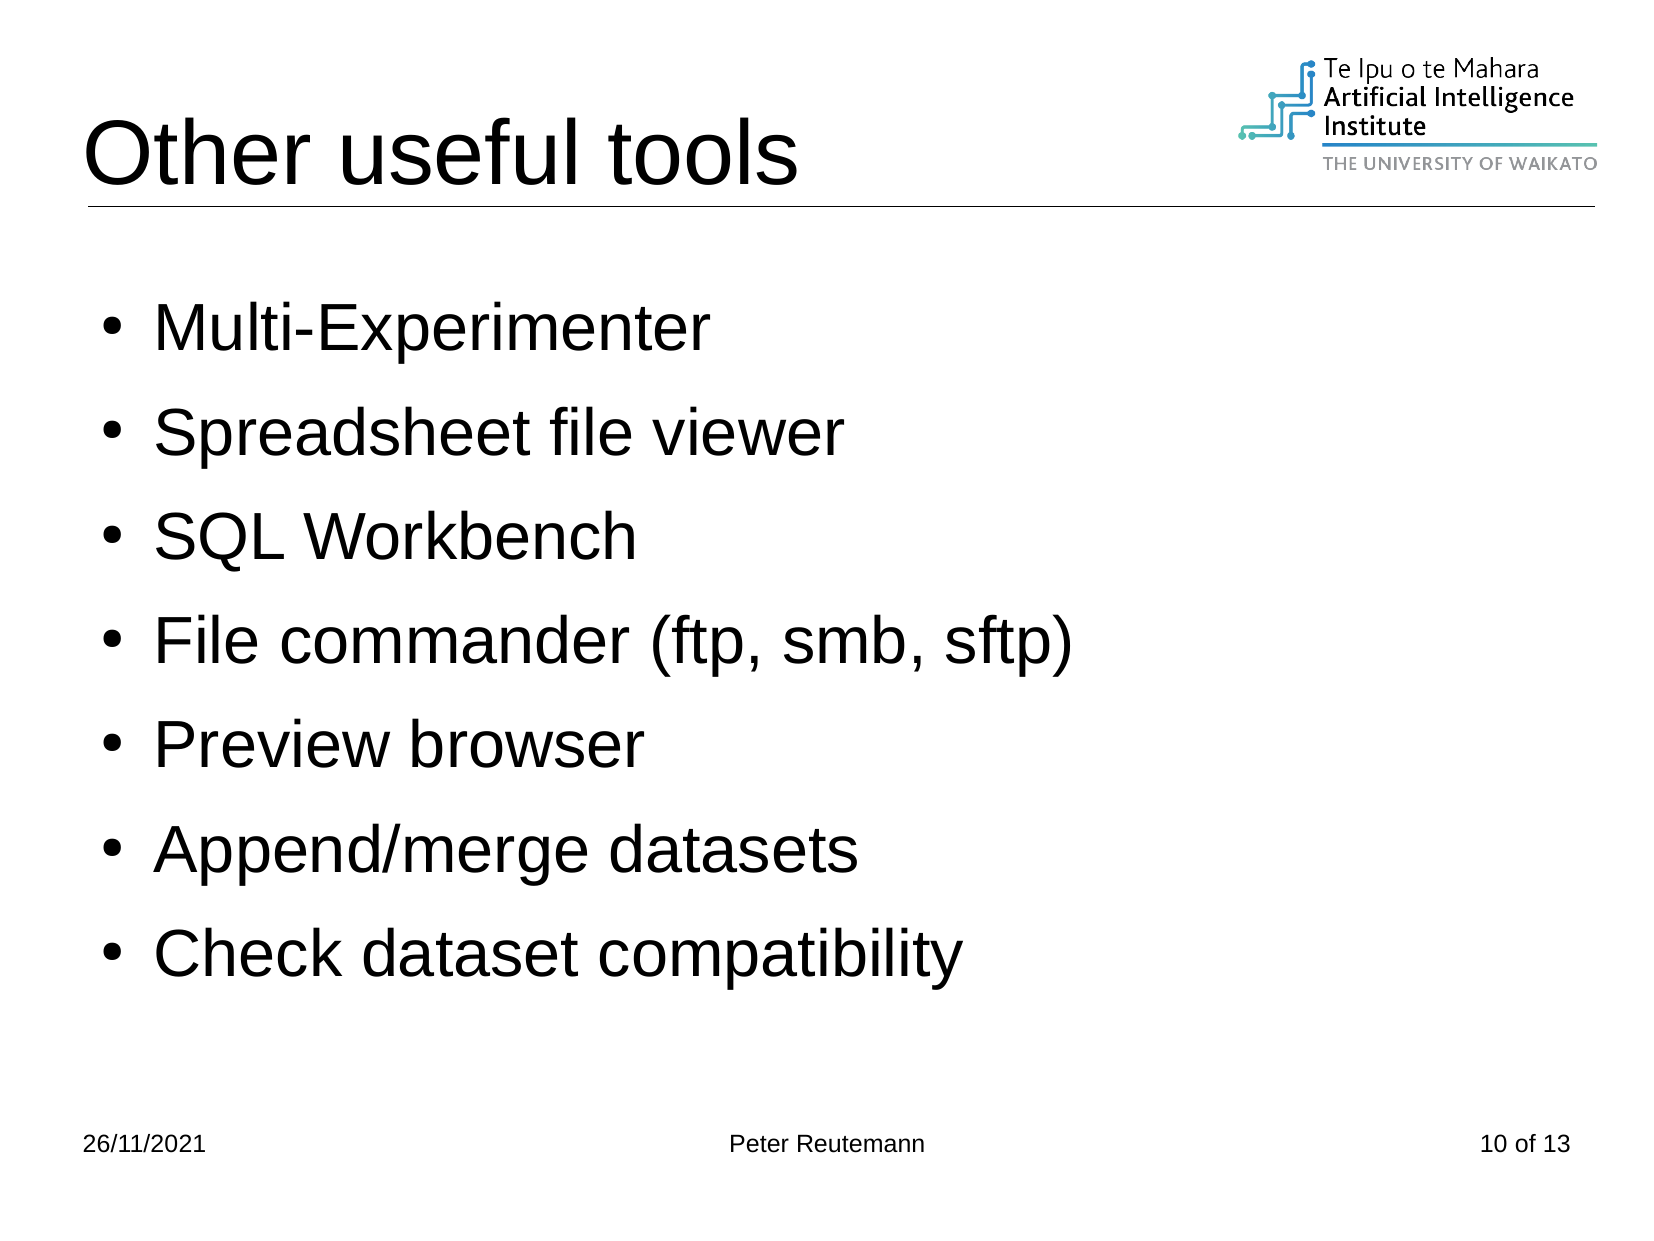

# Other useful tools
Multi-Experimenter
Spreadsheet file viewer
SQL Workbench
File commander (ftp, smb, sftp)
Preview browser
Append/merge datasets
Check dataset compatibility
26/11/2021
Peter Reutemann
10